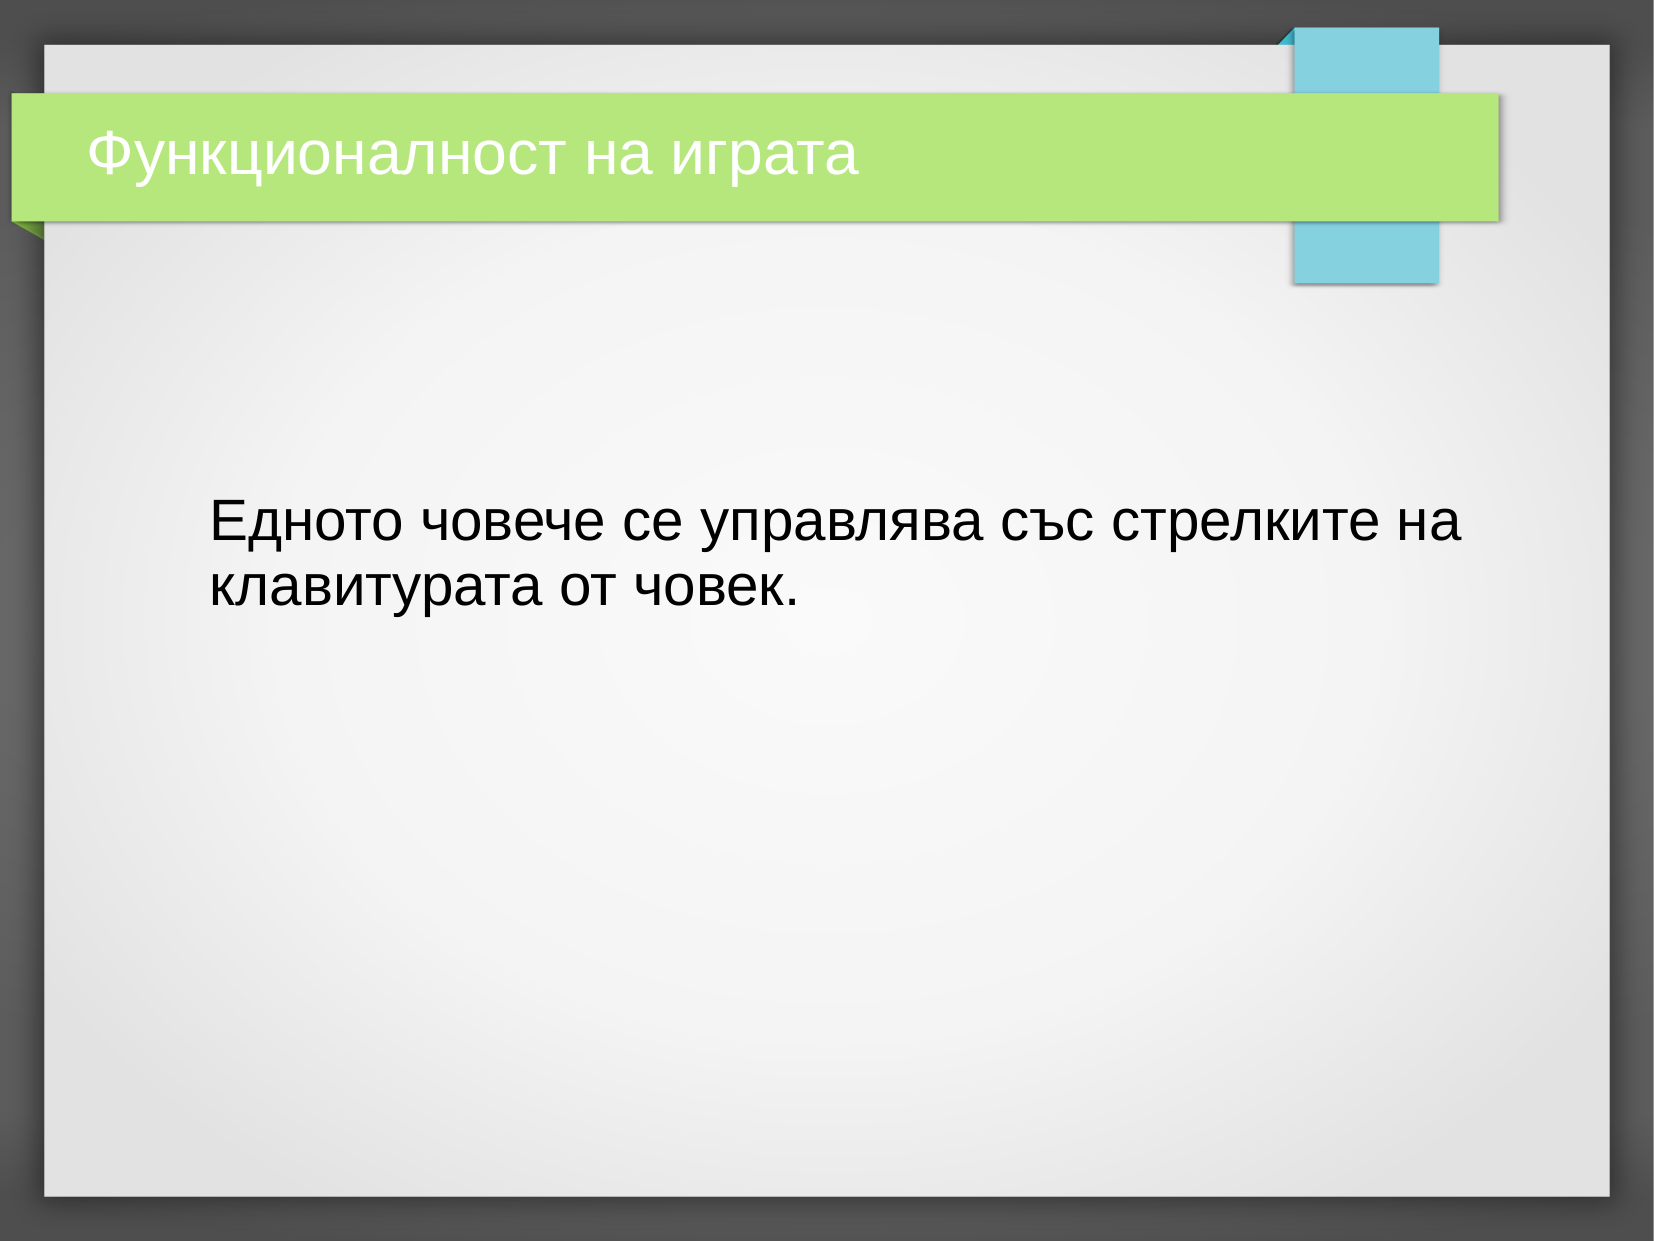

# Функционалност на играта
Едното човече се управлява със стрелките на клавитурата от човек.